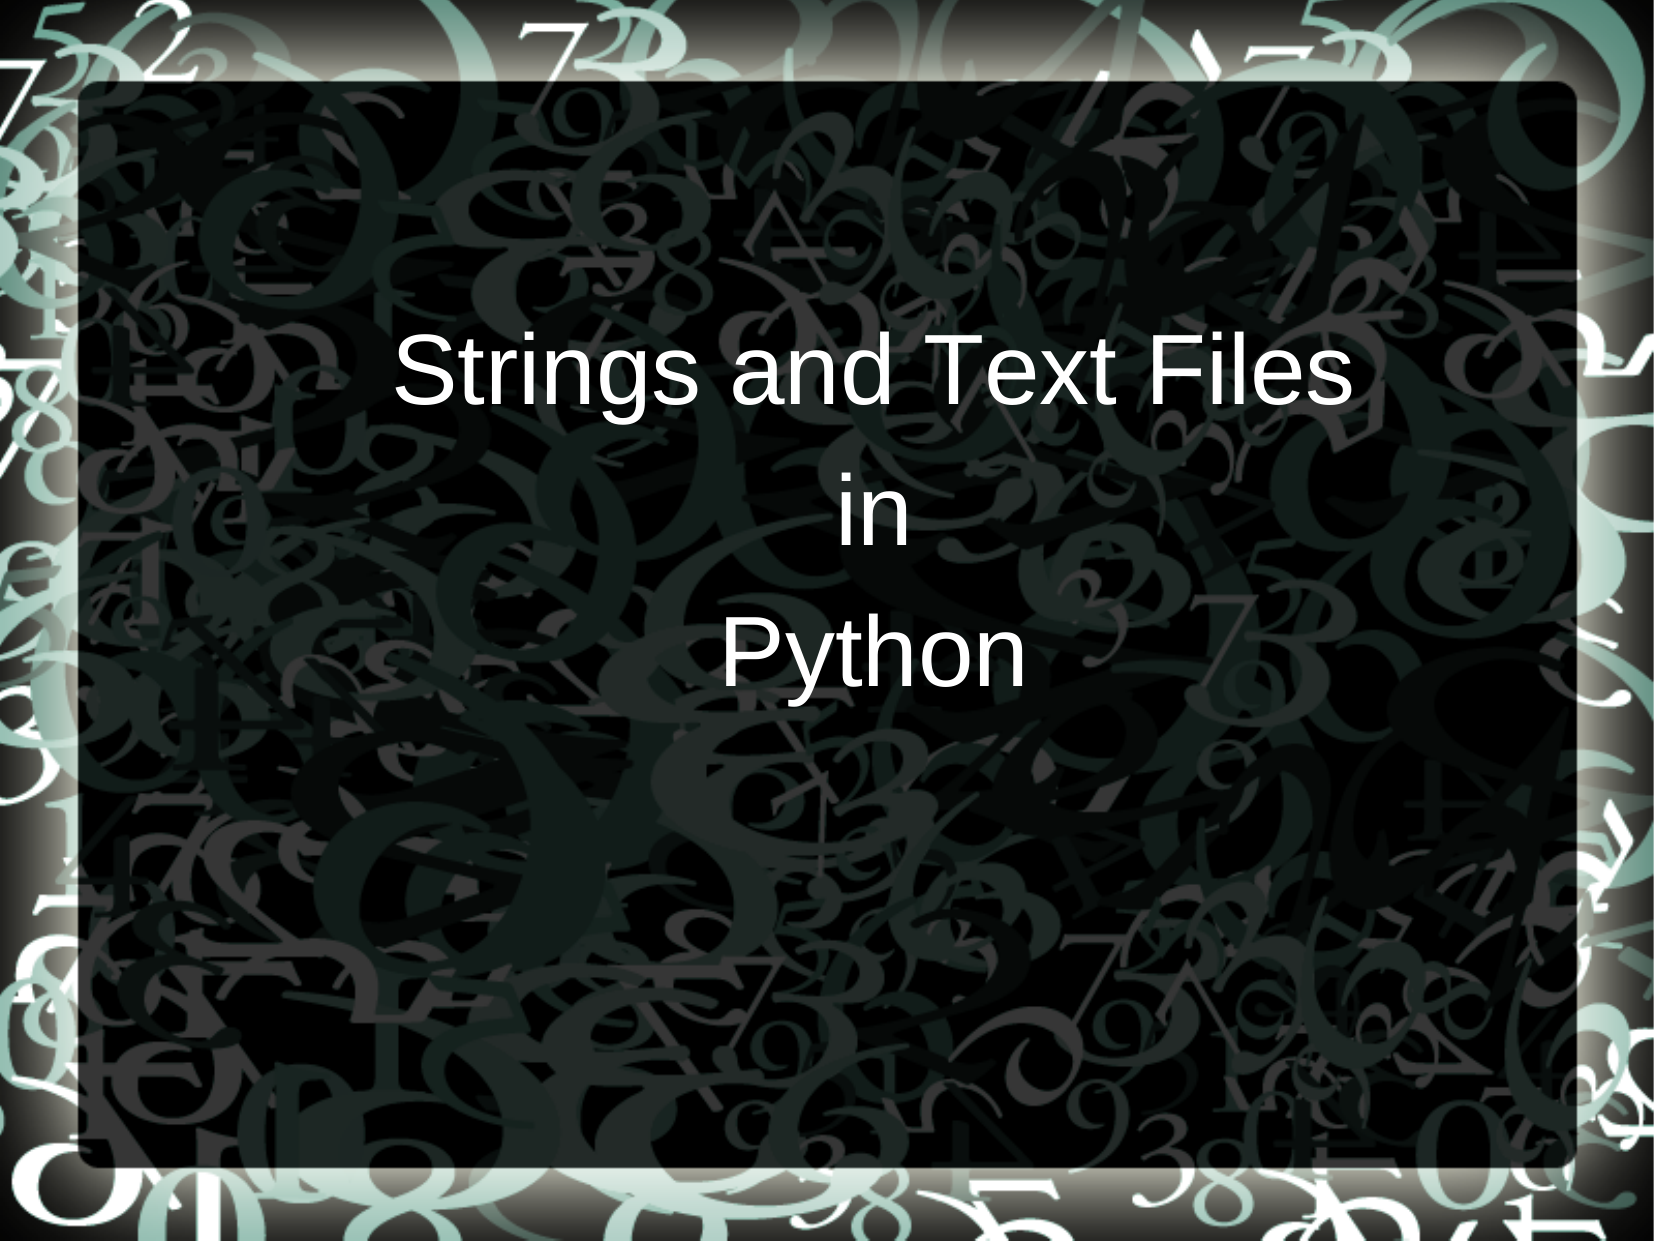

#
Strings and Text Files
in
Python